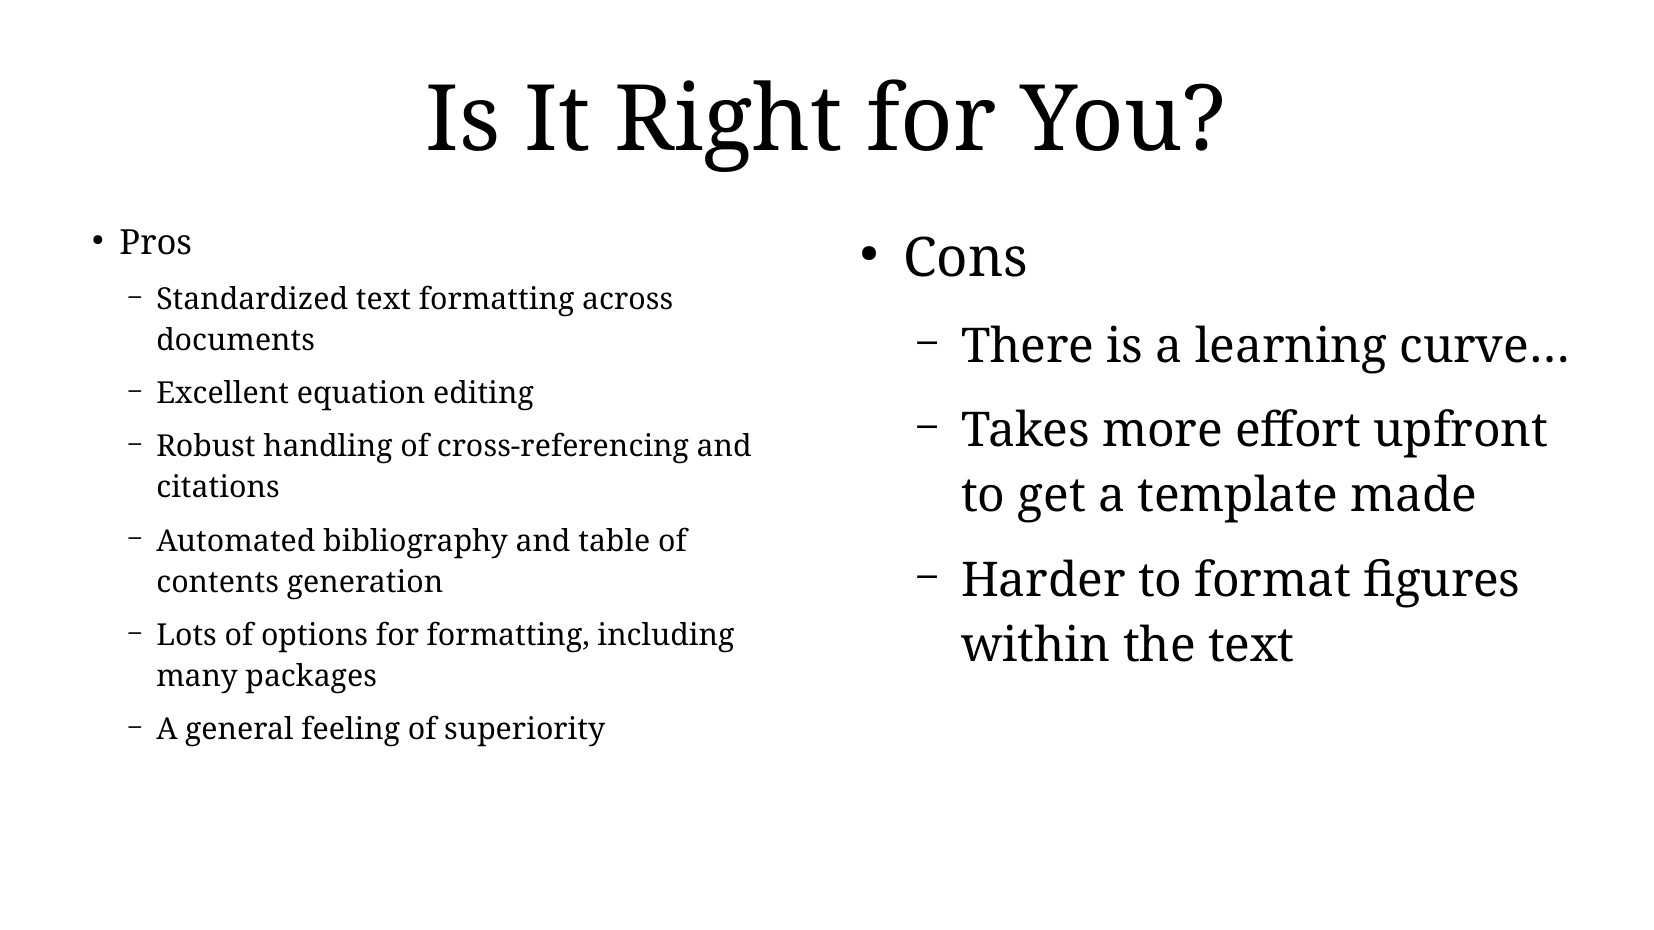

# Is It Right for You?
Pros
Standardized text formatting across documents
Excellent equation editing
Robust handling of cross-referencing and citations
Automated bibliography and table of contents generation
Lots of options for formatting, including many packages
A general feeling of superiority
Cons
There is a learning curve…
Takes more effort upfront to get a template made
Harder to format figures within the text